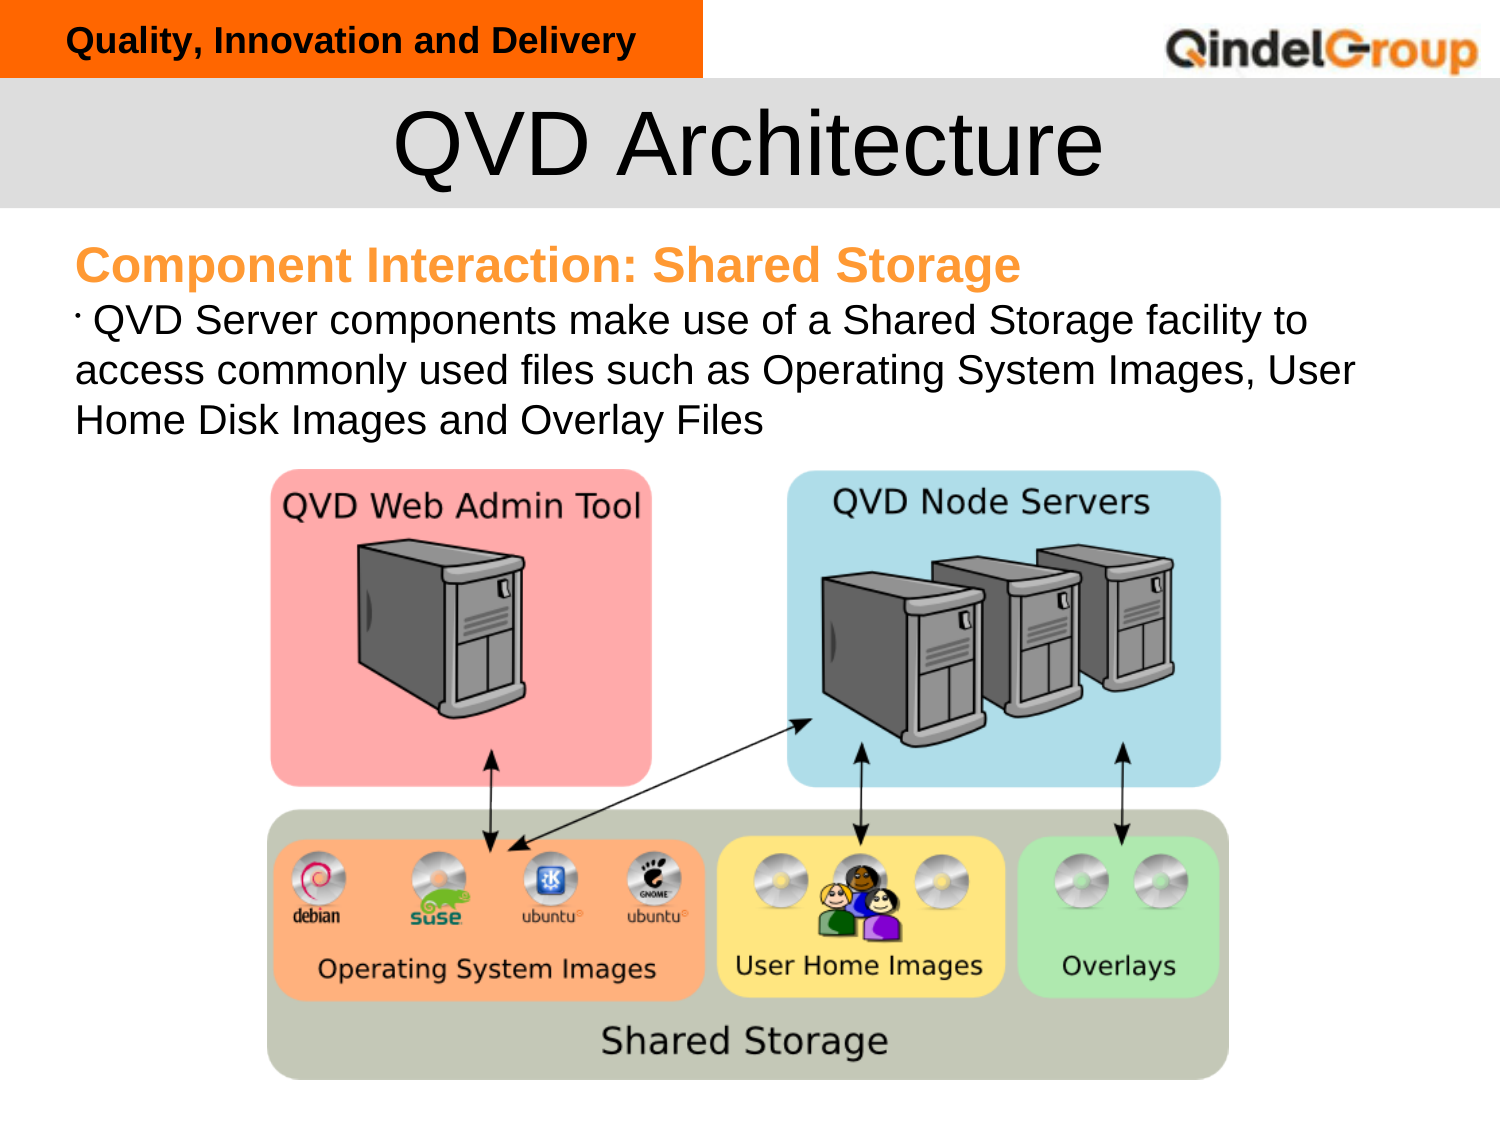

# QVD Architecture
Component Interaction: Shared Storage
 QVD Server components make use of a Shared Storage facility to access commonly used files such as Operating System Images, User Home Disk Images and Overlay Files